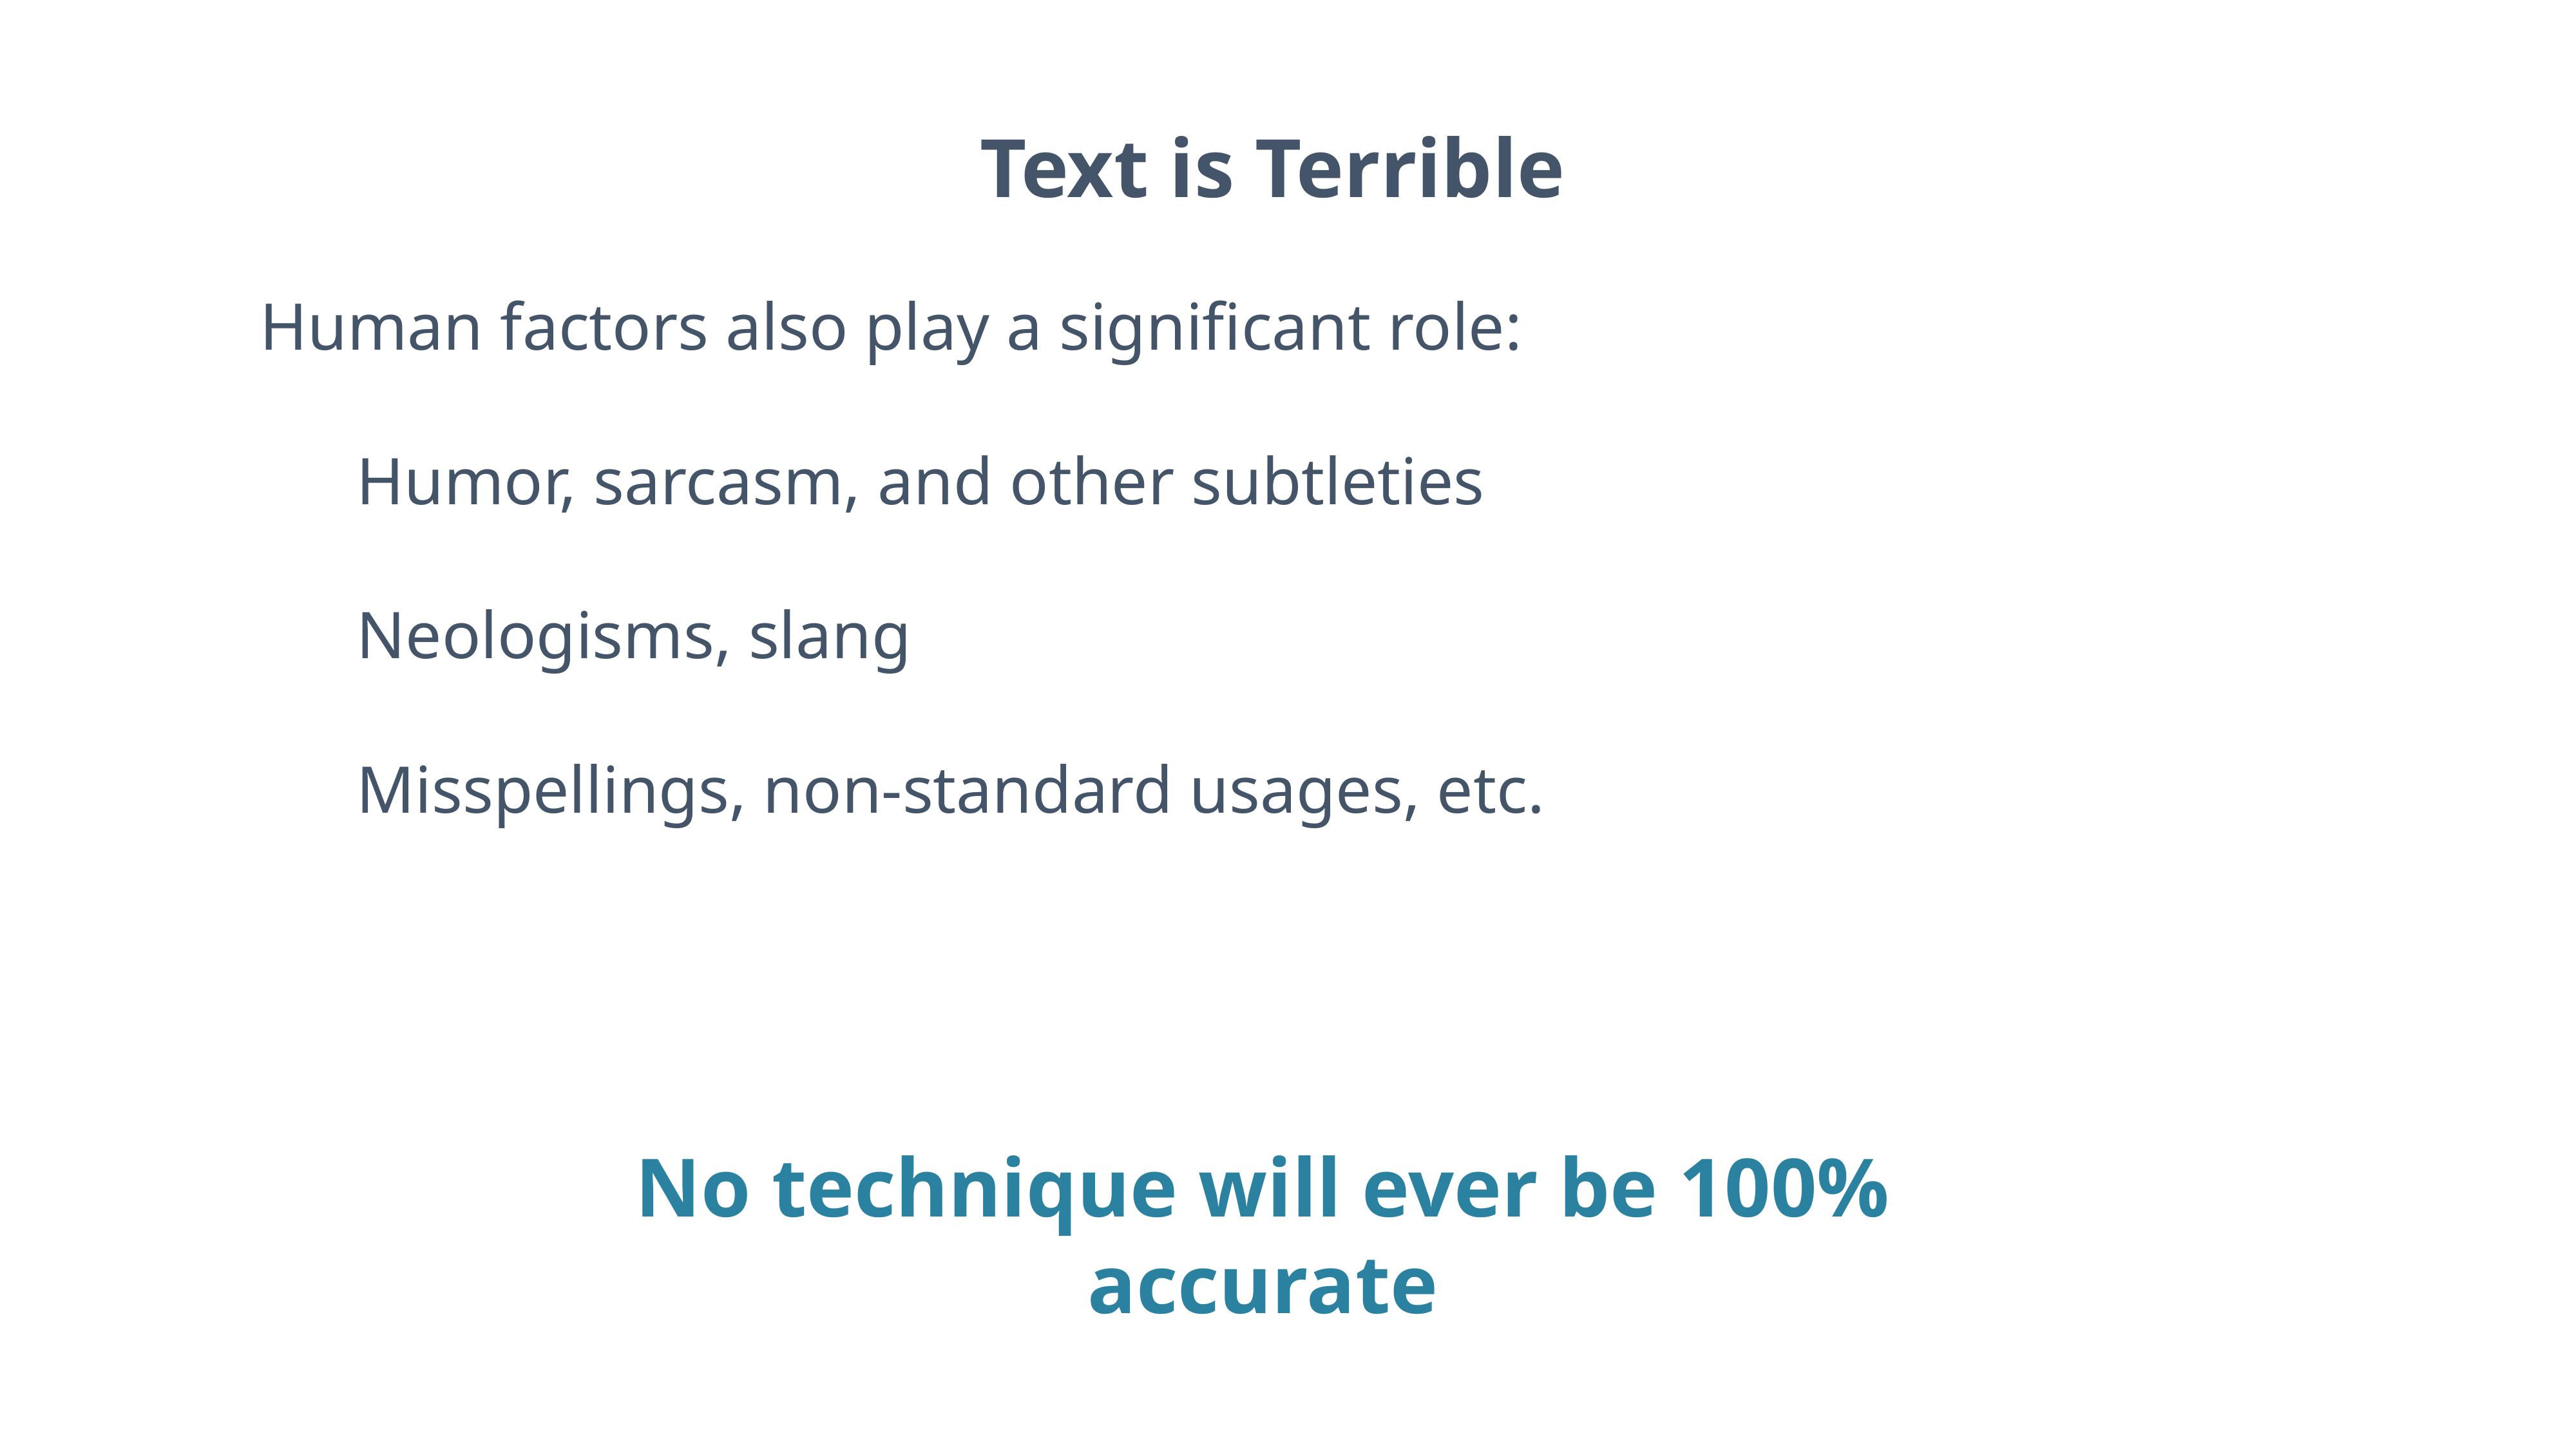

Text is Terrible
Human factors also play a significant role:
		Humor, sarcasm, and other subtleties
		Neologisms, slang
		Misspellings, non-standard usages, etc.
No technique will ever be 100% accurate